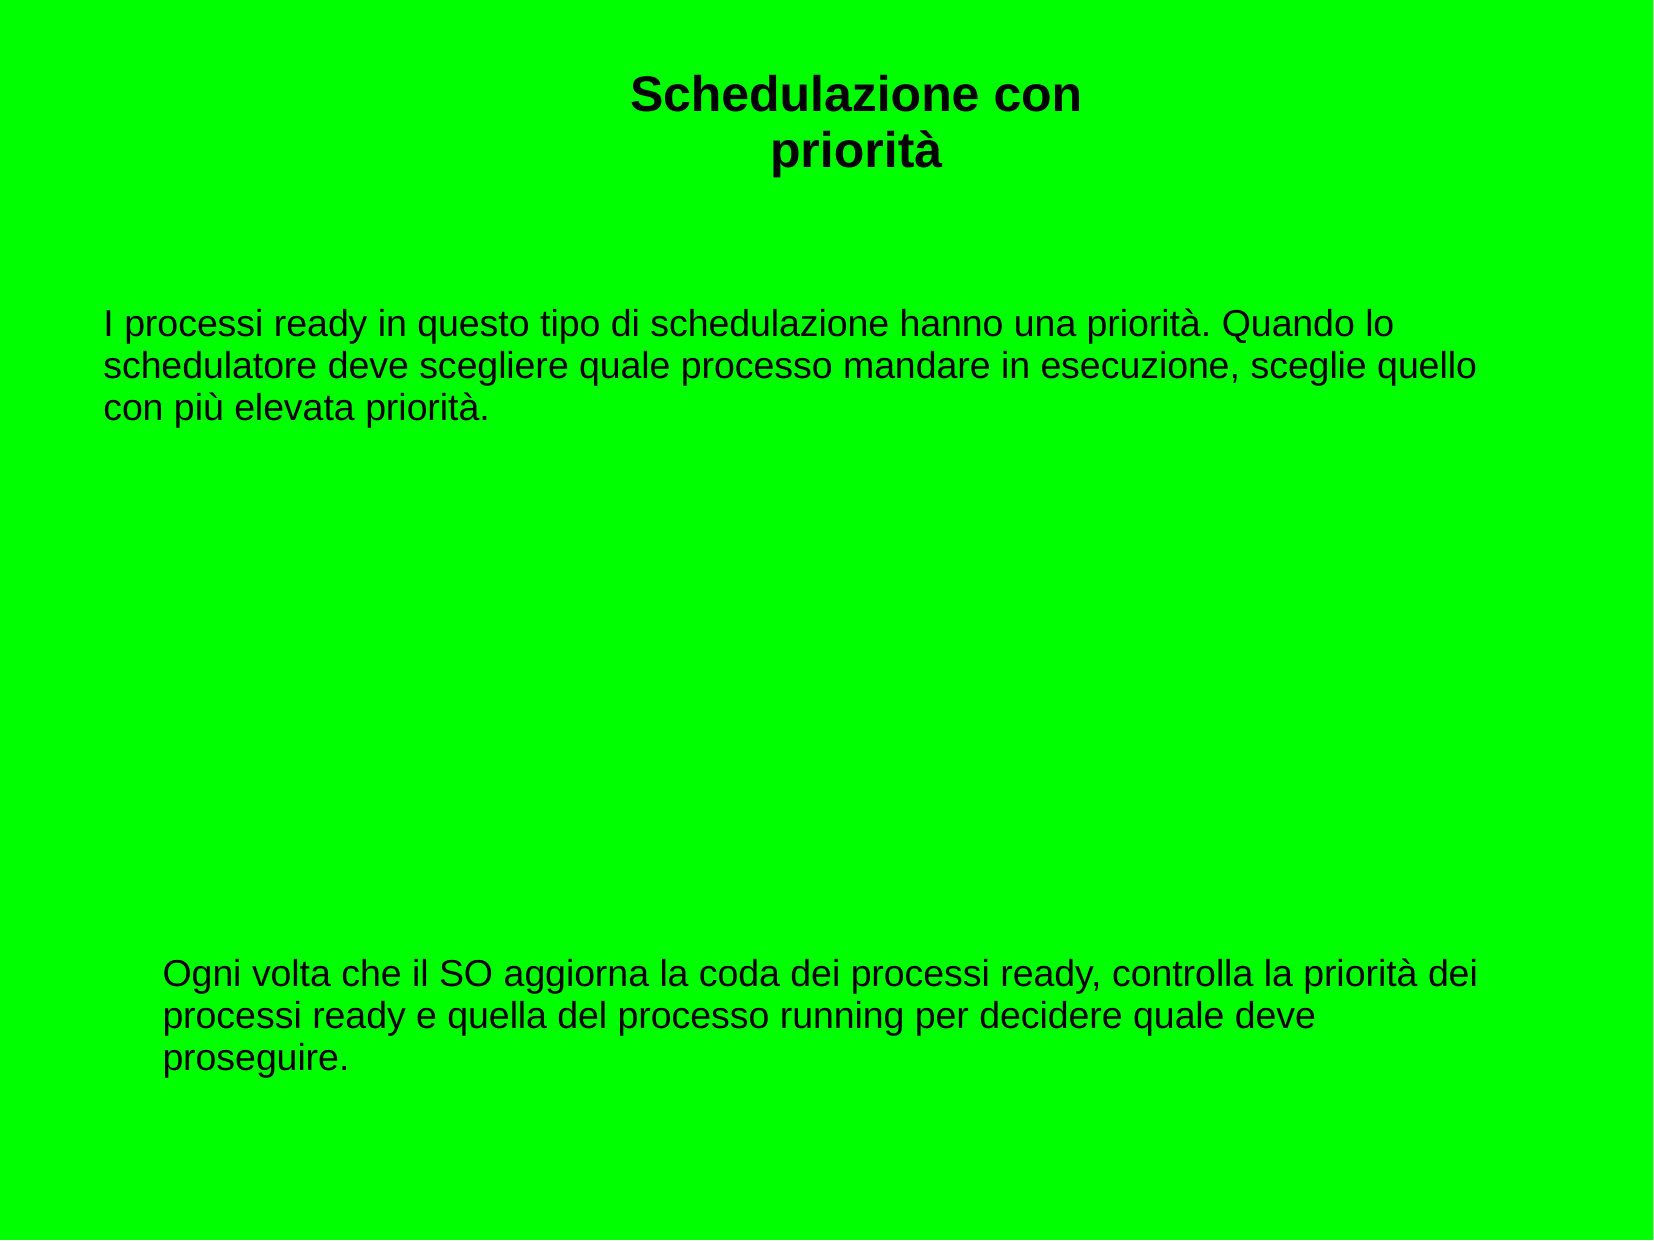

Schedulazione con priorità
I processi ready in questo tipo di schedulazione hanno una priorità. Quando lo schedulatore deve scegliere quale processo mandare in esecuzione, sceglie quello con più elevata priorità.
Ogni volta che il SO aggiorna la coda dei processi ready, controlla la priorità dei processi ready e quella del processo running per decidere quale deve proseguire.